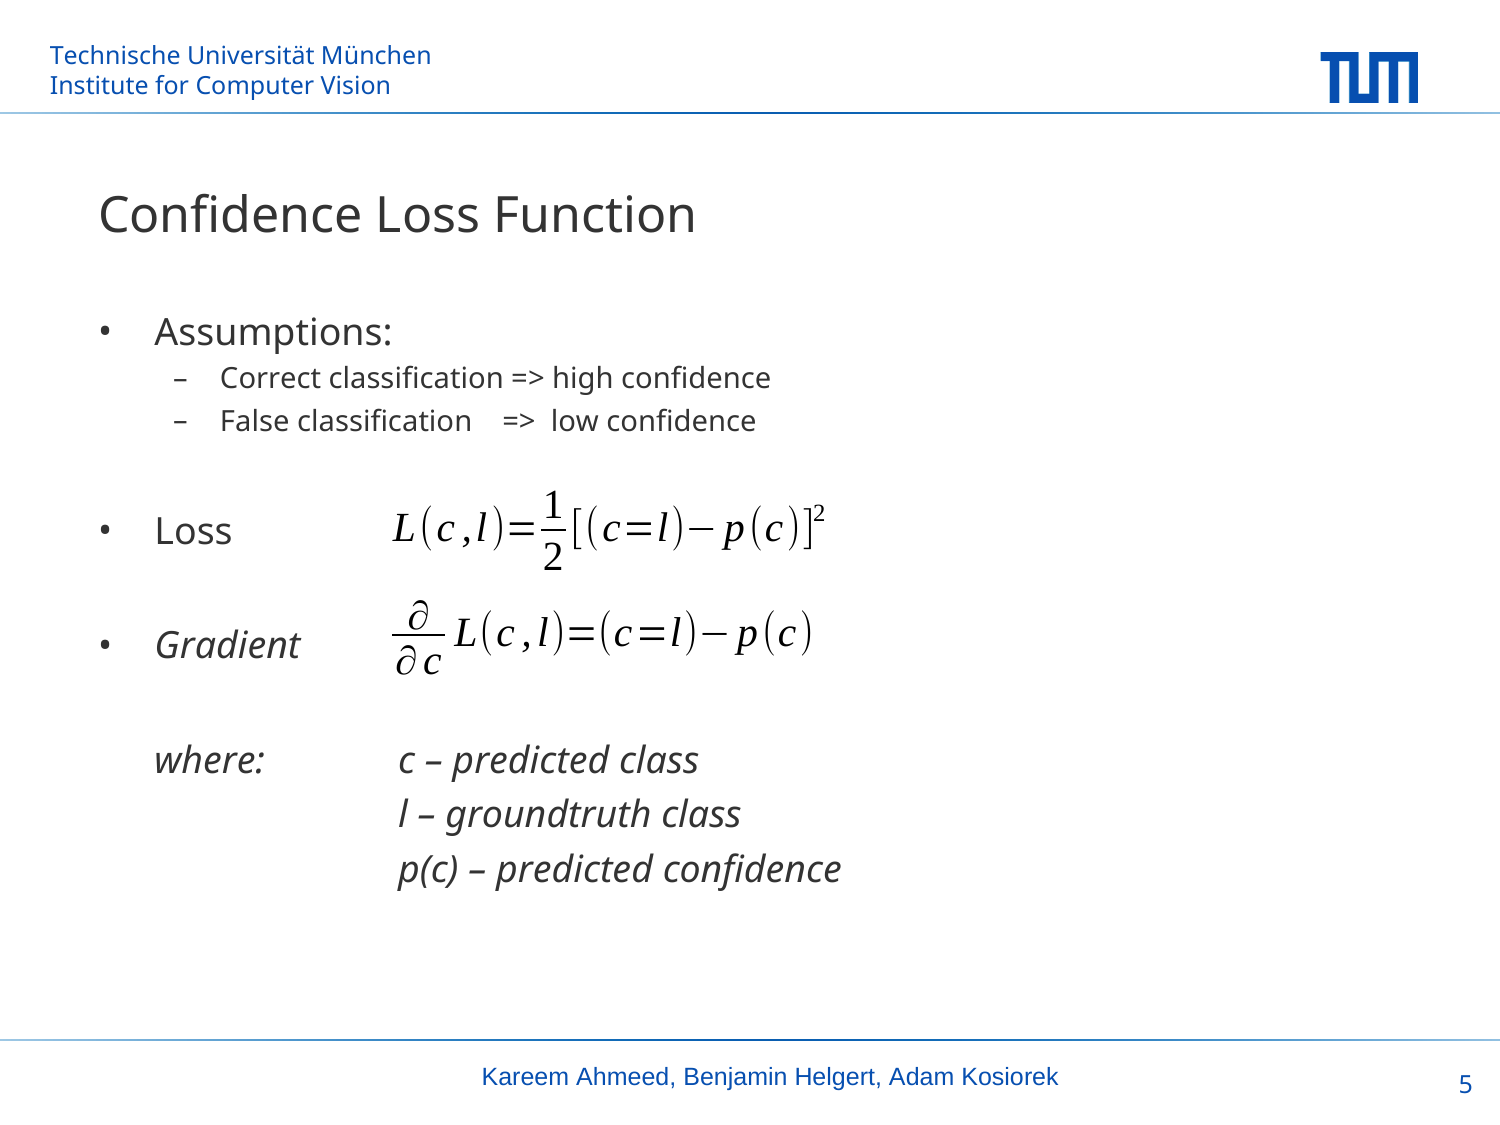

# Confidence Loss Function
Assumptions:
Correct classification => high confidence
False classification => low confidence
Loss
Gradient
where: 	c – predicted class
		l – groundtruth class
 		p(c) – predicted confidence
Kareem Ahmeed, Benjamin Helgert, Adam Kosiorek